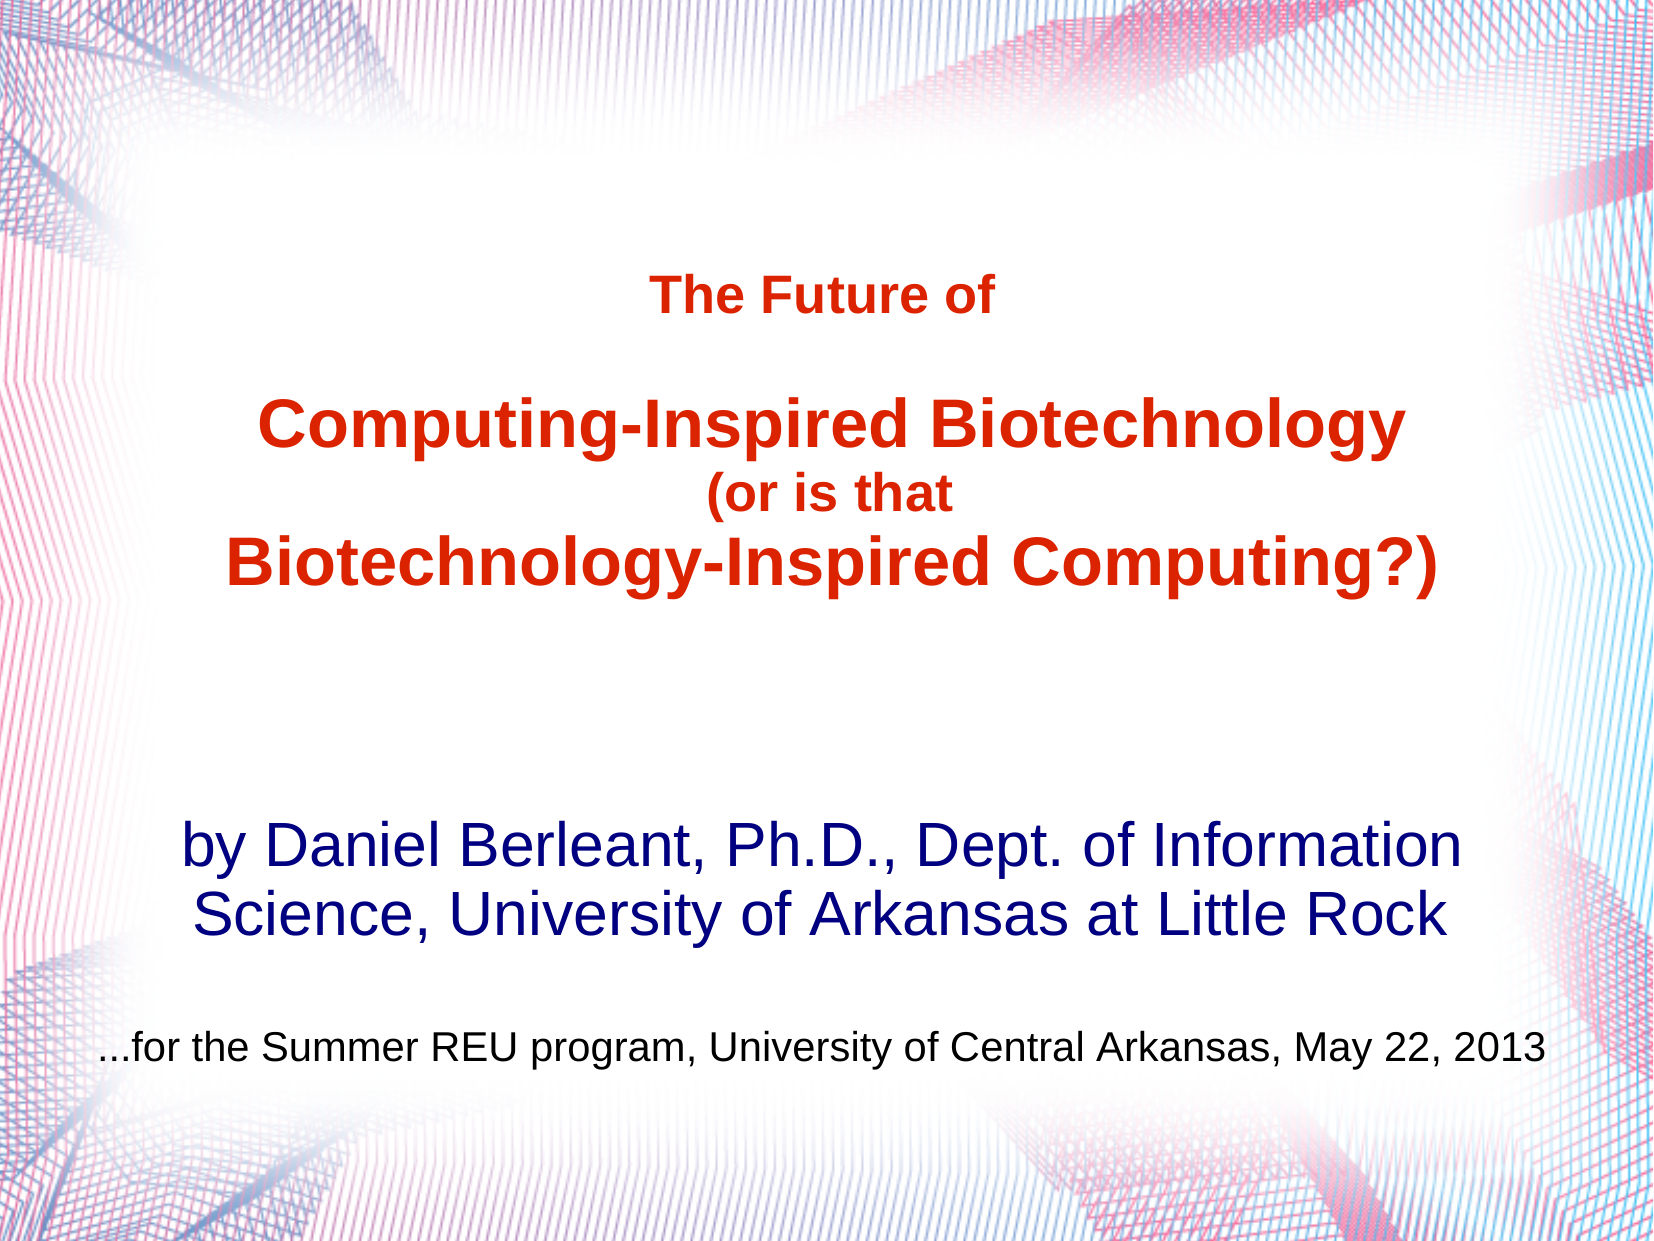

# The Future of
Computing-Inspired Biotechnology
(or is that
Biotechnology-Inspired Computing?)
by Daniel Berleant, Ph.D., Dept. of Information Science, University of Arkansas at Little Rock
...for the Summer REU program, University of Central Arkansas, May 22, 2013